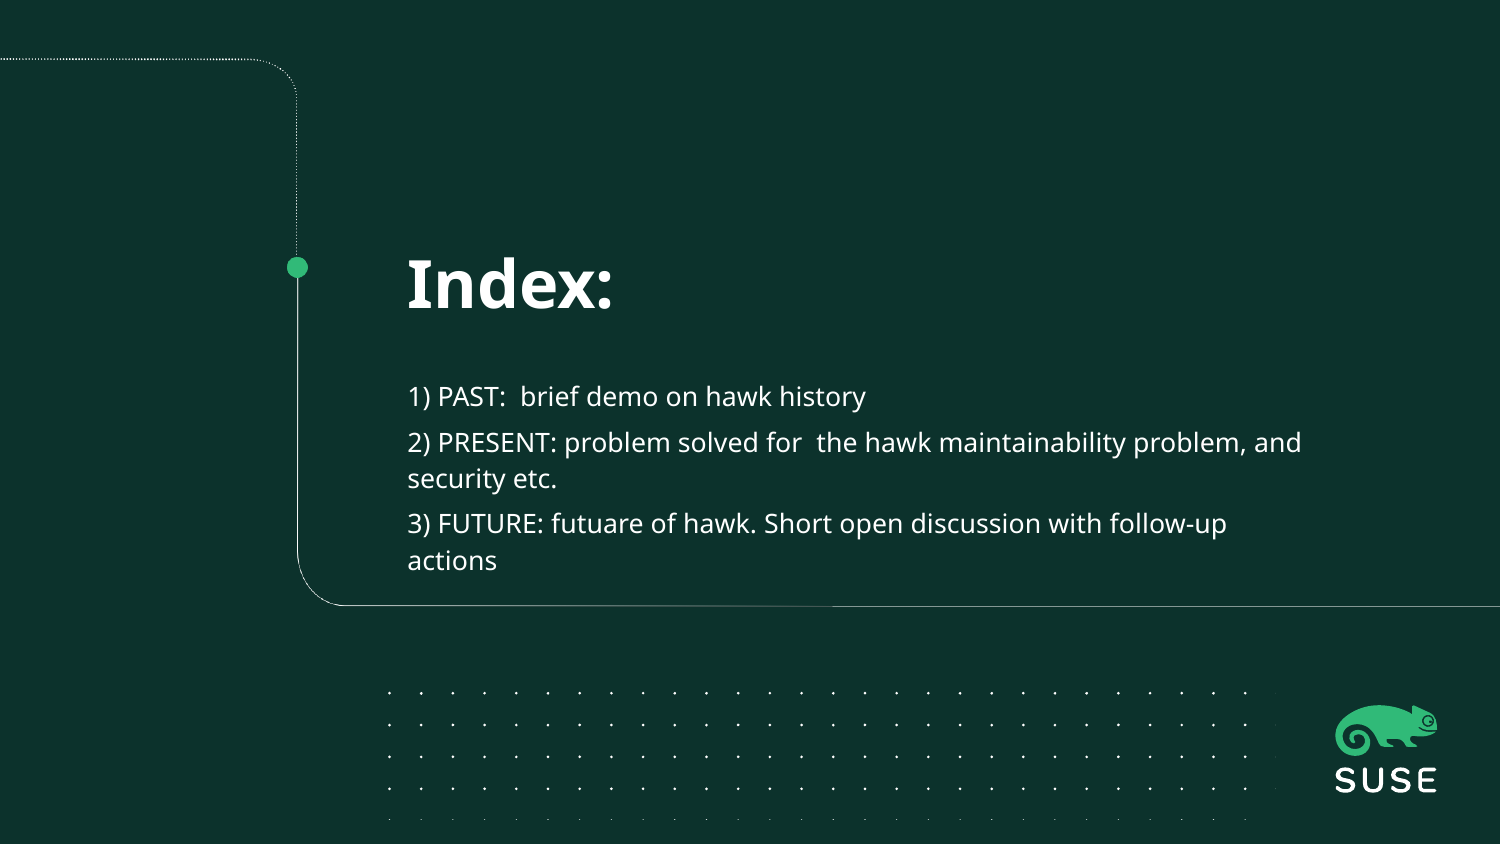

# Index:
1) PAST: brief demo on hawk history
2) PRESENT: problem solved for the hawk maintainability problem, and security etc.
3) FUTURE: futuare of hawk. Short open discussion with follow-up actions